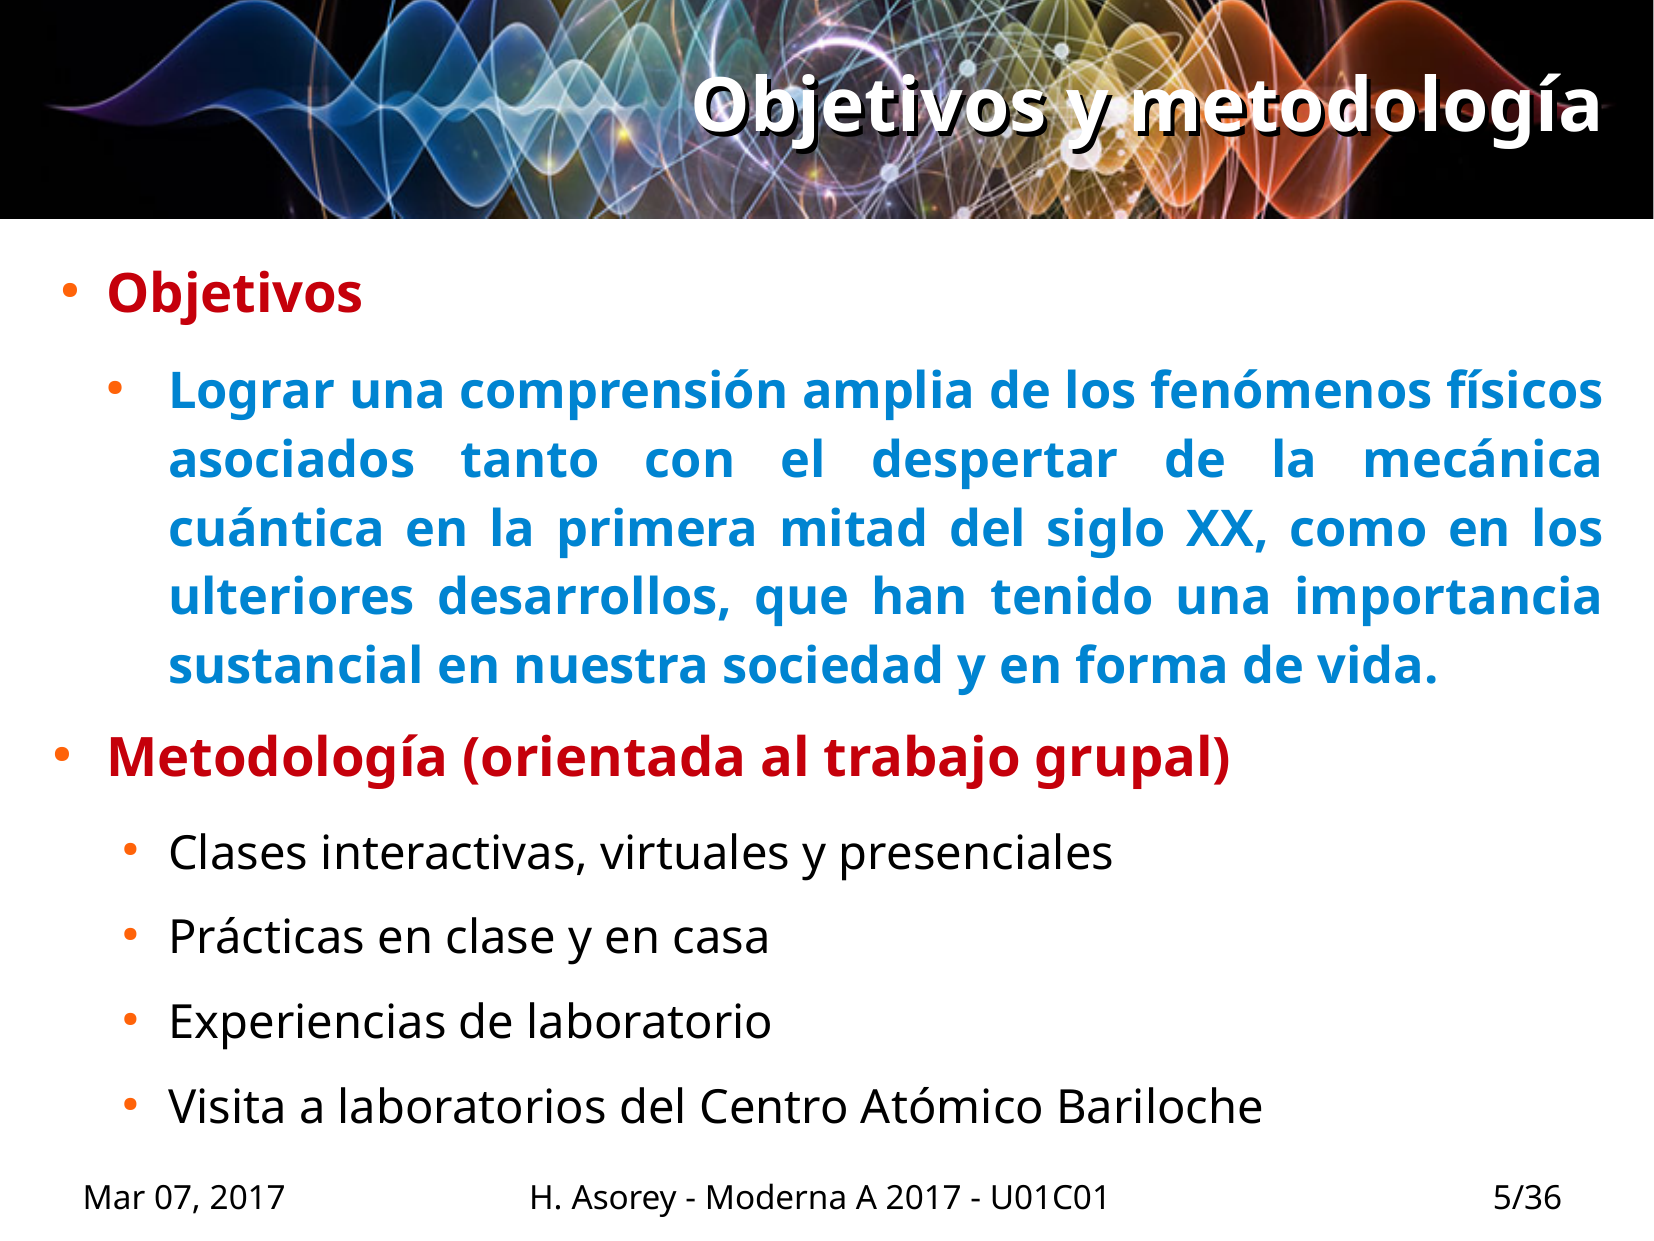

# Objetivos y metodología
Objetivos
Lograr una comprensión amplia de los fenómenos físicos asociados tanto con el despertar de la mecánica cuántica en la primera mitad del siglo XX, como en los ulteriores desarrollos, que han tenido una importancia sustancial en nuestra sociedad y en forma de vida.
Metodología (orientada al trabajo grupal)
Clases interactivas, virtuales y presenciales
Prácticas en clase y en casa
Experiencias de laboratorio
Visita a laboratorios del Centro Atómico Bariloche
Mar 07, 2017
H. Asorey - Moderna A 2017 - U01C01
5